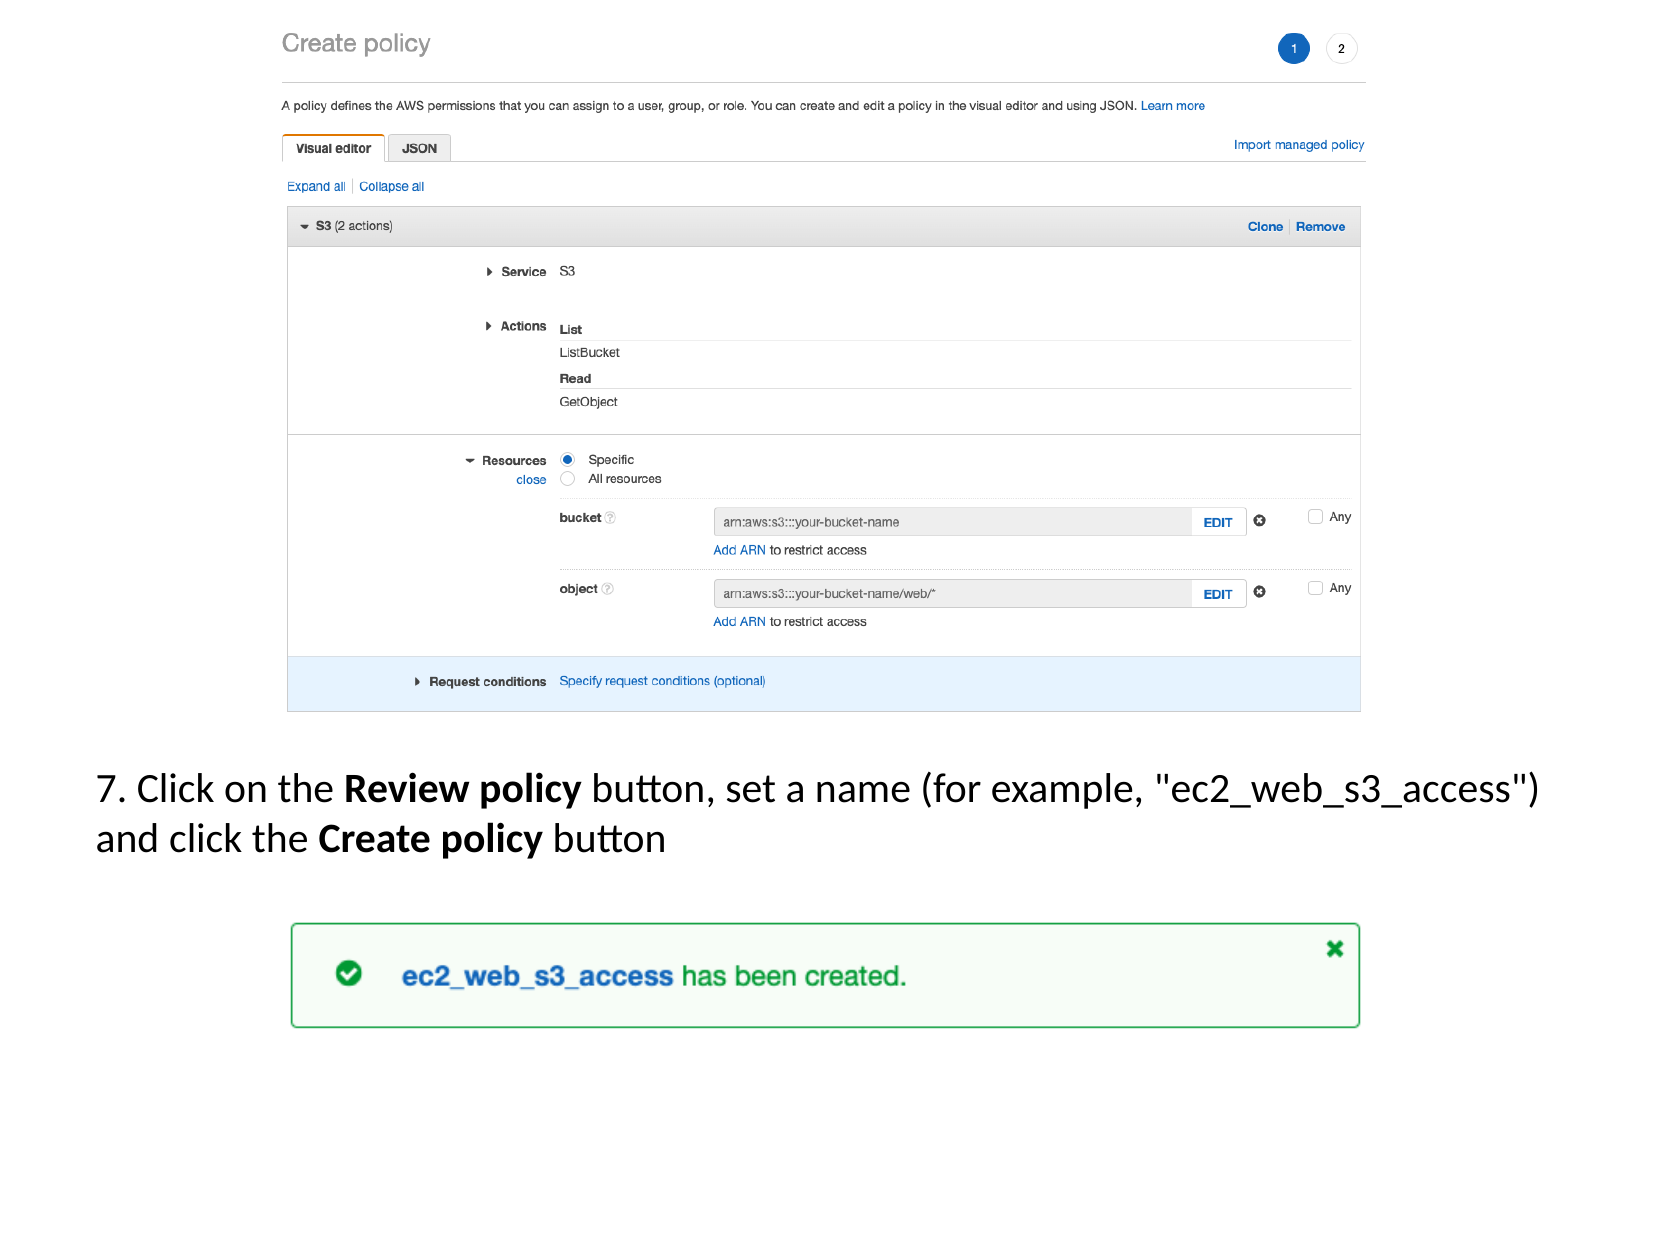

7. Click on the Review policy button, set a name (for example, "ec2_web_s3_access") and click the Create policy button